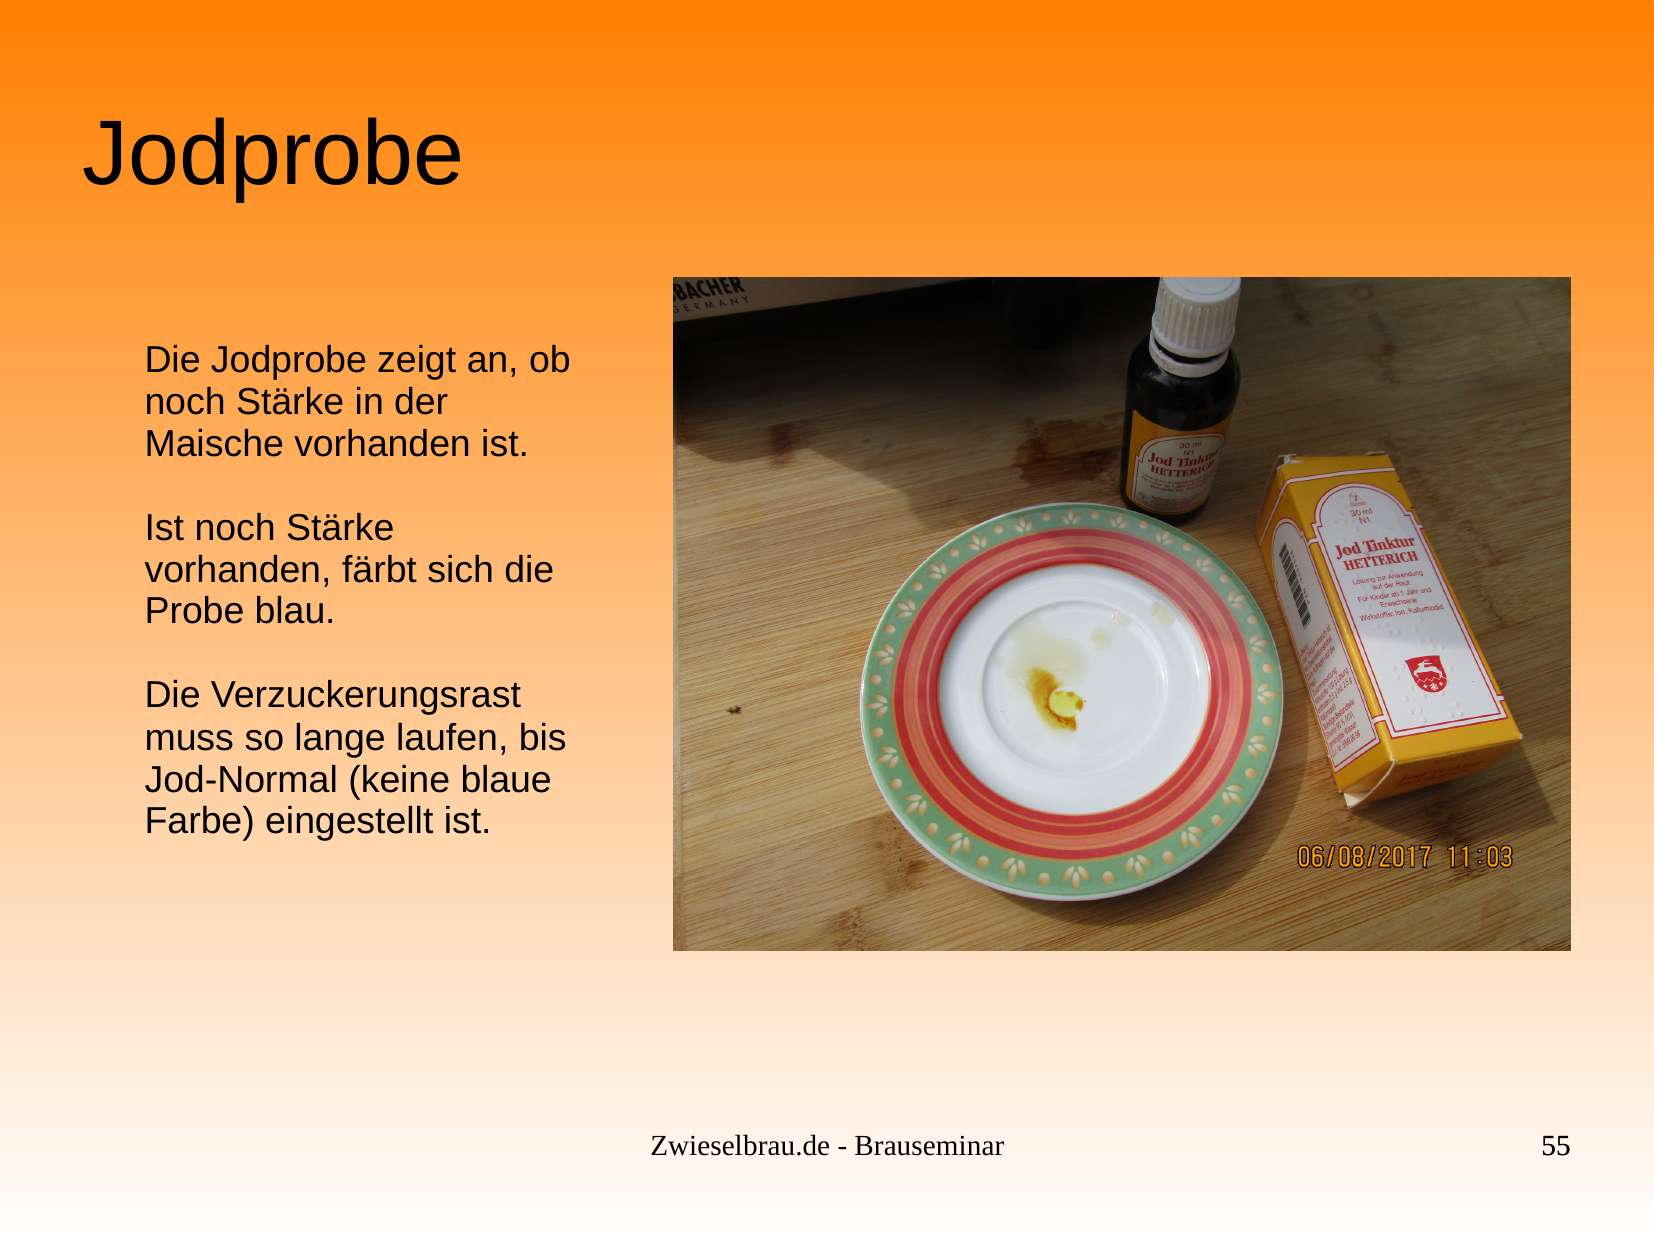

# Jodprobe
Die Jodprobe zeigt an, ob noch Stärke in der Maische vorhanden ist.
Ist noch Stärke vorhanden, färbt sich die Probe blau.
Die Verzuckerungsrast muss so lange laufen, bis Jod-Normal (keine blaue Farbe) eingestellt ist.
Zwieselbrau.de - Brauseminar
55